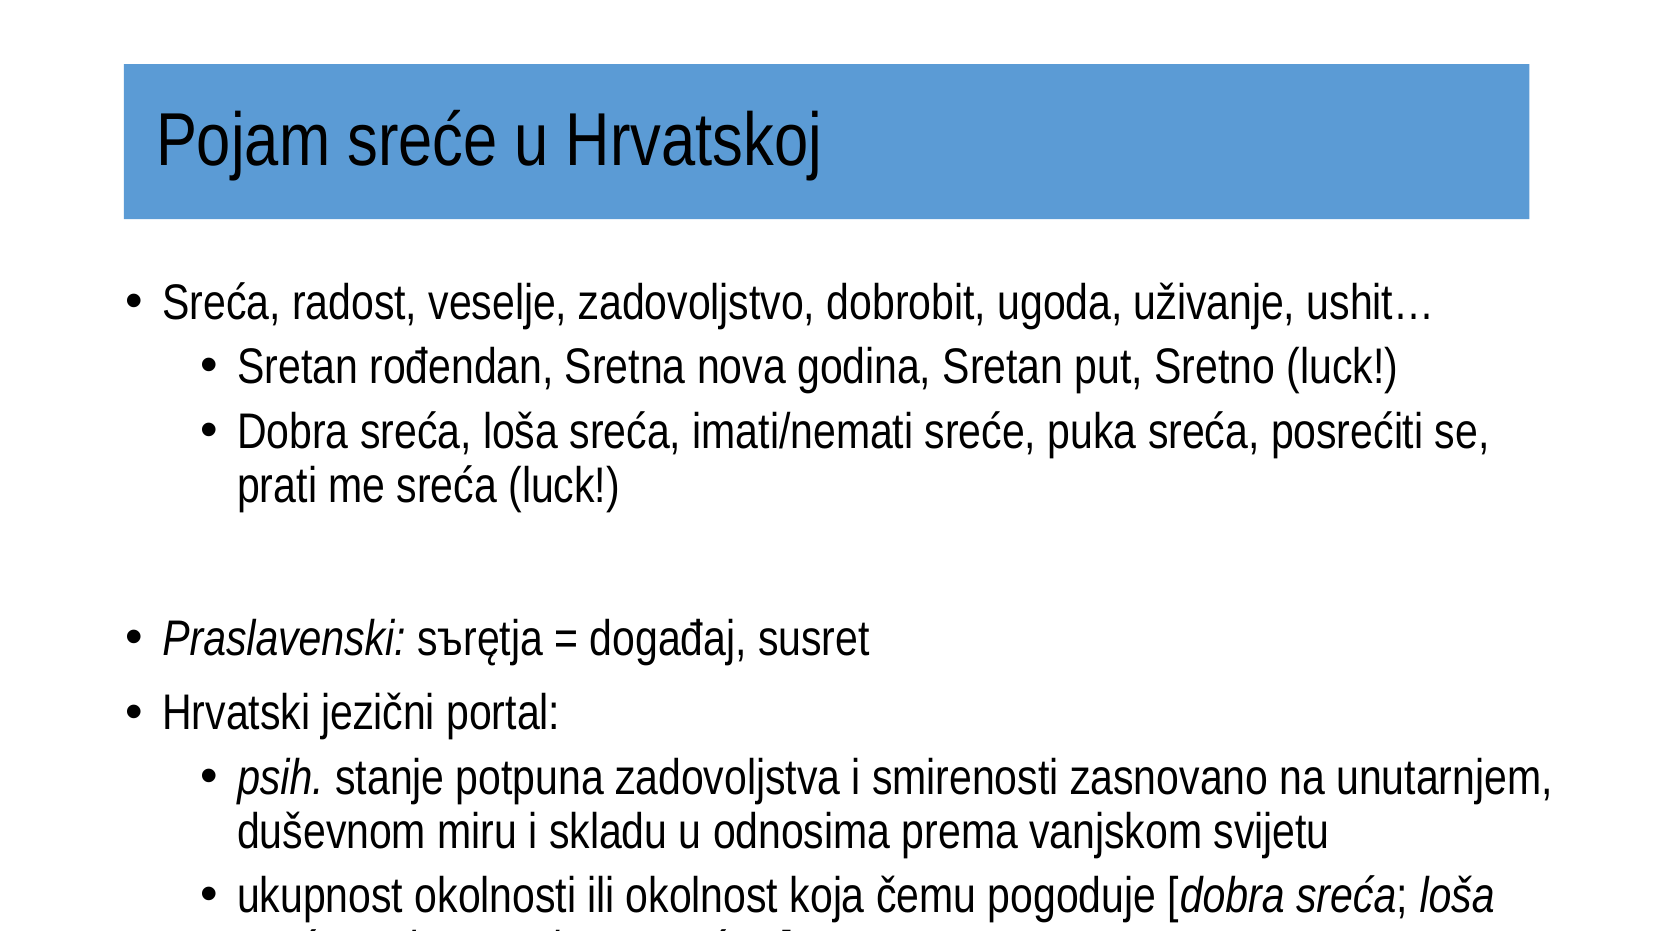

# Pojam sreće u Hrvatskoj
Sreća, radost, veselje, zadovoljstvo, dobrobit, ugoda, uživanje, ushit…
Sretan rođendan, Sretna nova godina, Sretan put, Sretno (luck!)
Dobra sreća, loša sreća, imati/nemati sreće, puka sreća, posrećiti se, prati me sreća (luck!)
Praslavenski: sъrętja = događaj, susret
Hrvatski jezični portal:
psih. stanje potpuna zadovoljstva i smirenosti zasnovano na unutarnjem, duševnom miru i skladu u odnosima prema vanjskom svijetu
ukupnost okolnosti ili okolnost koja čemu pogoduje [dobra sreća; loša sreća; neka vam je sa srećom]
sretan slučaj [ima sreću]